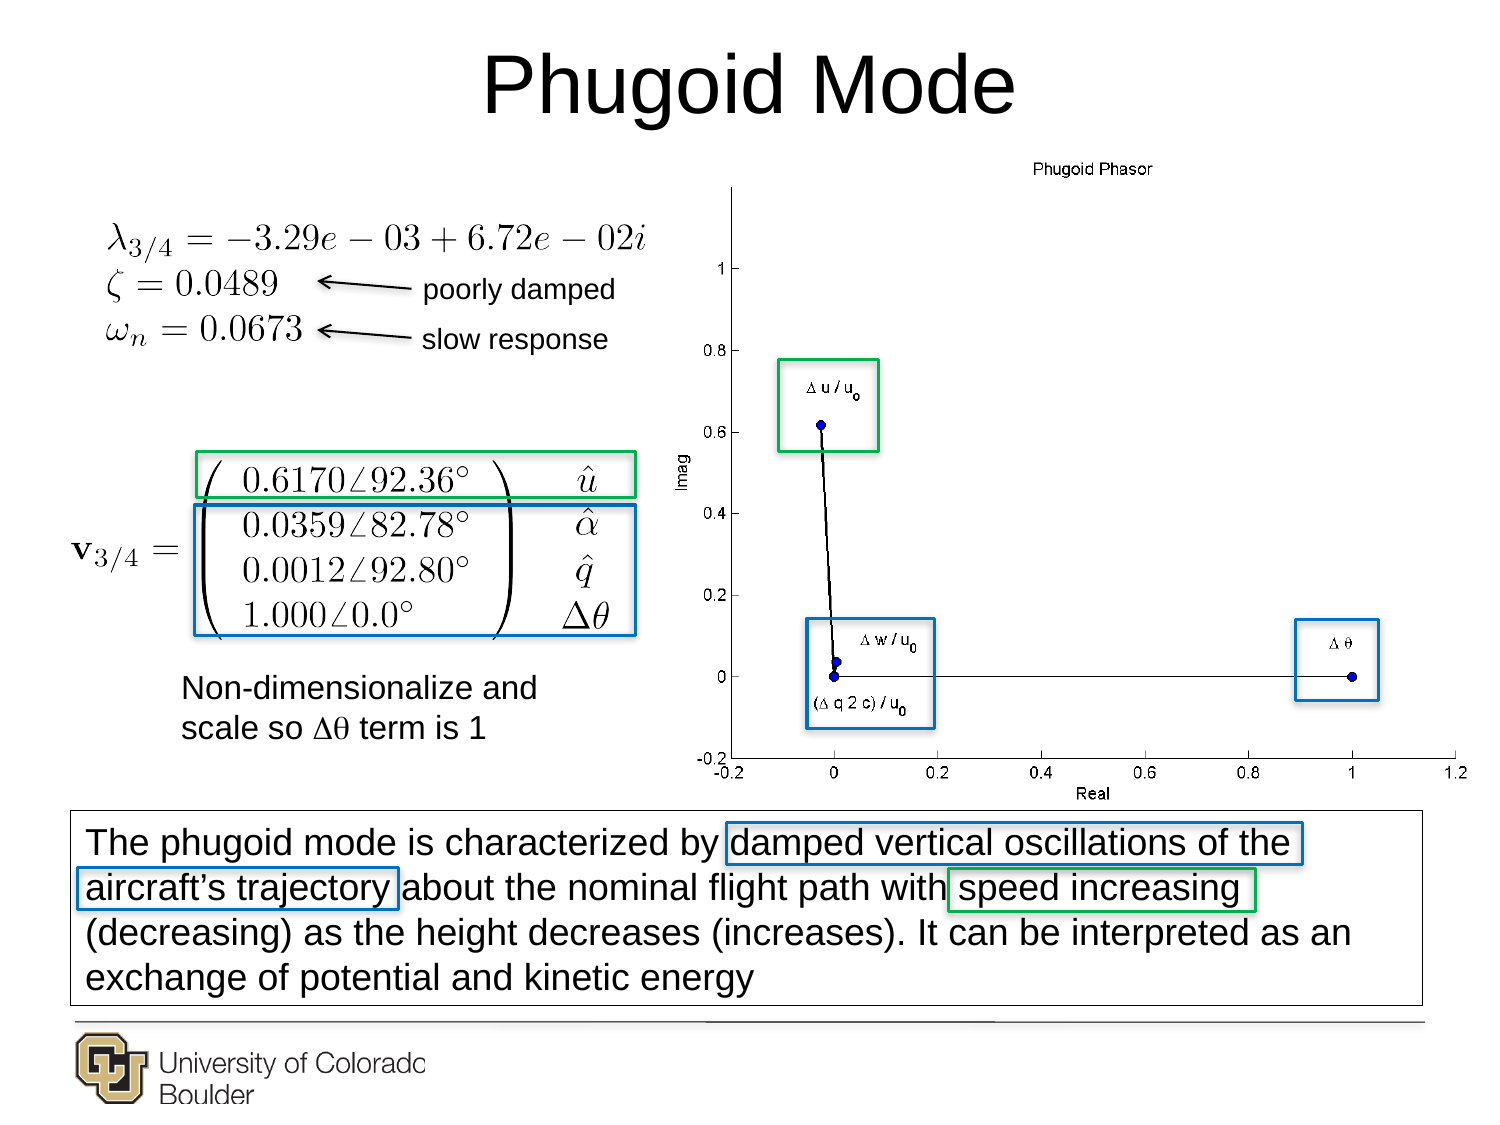

# Phugoid Mode
poorly damped
slow response
Non-dimensionalize and scale so Dq term is 1
The phugoid mode is characterized by damped vertical oscillations of the aircraft’s trajectory about the nominal flight path with speed increasing (decreasing) as the height decreases (increases). It can be interpreted as an exchange of potential and kinetic energy